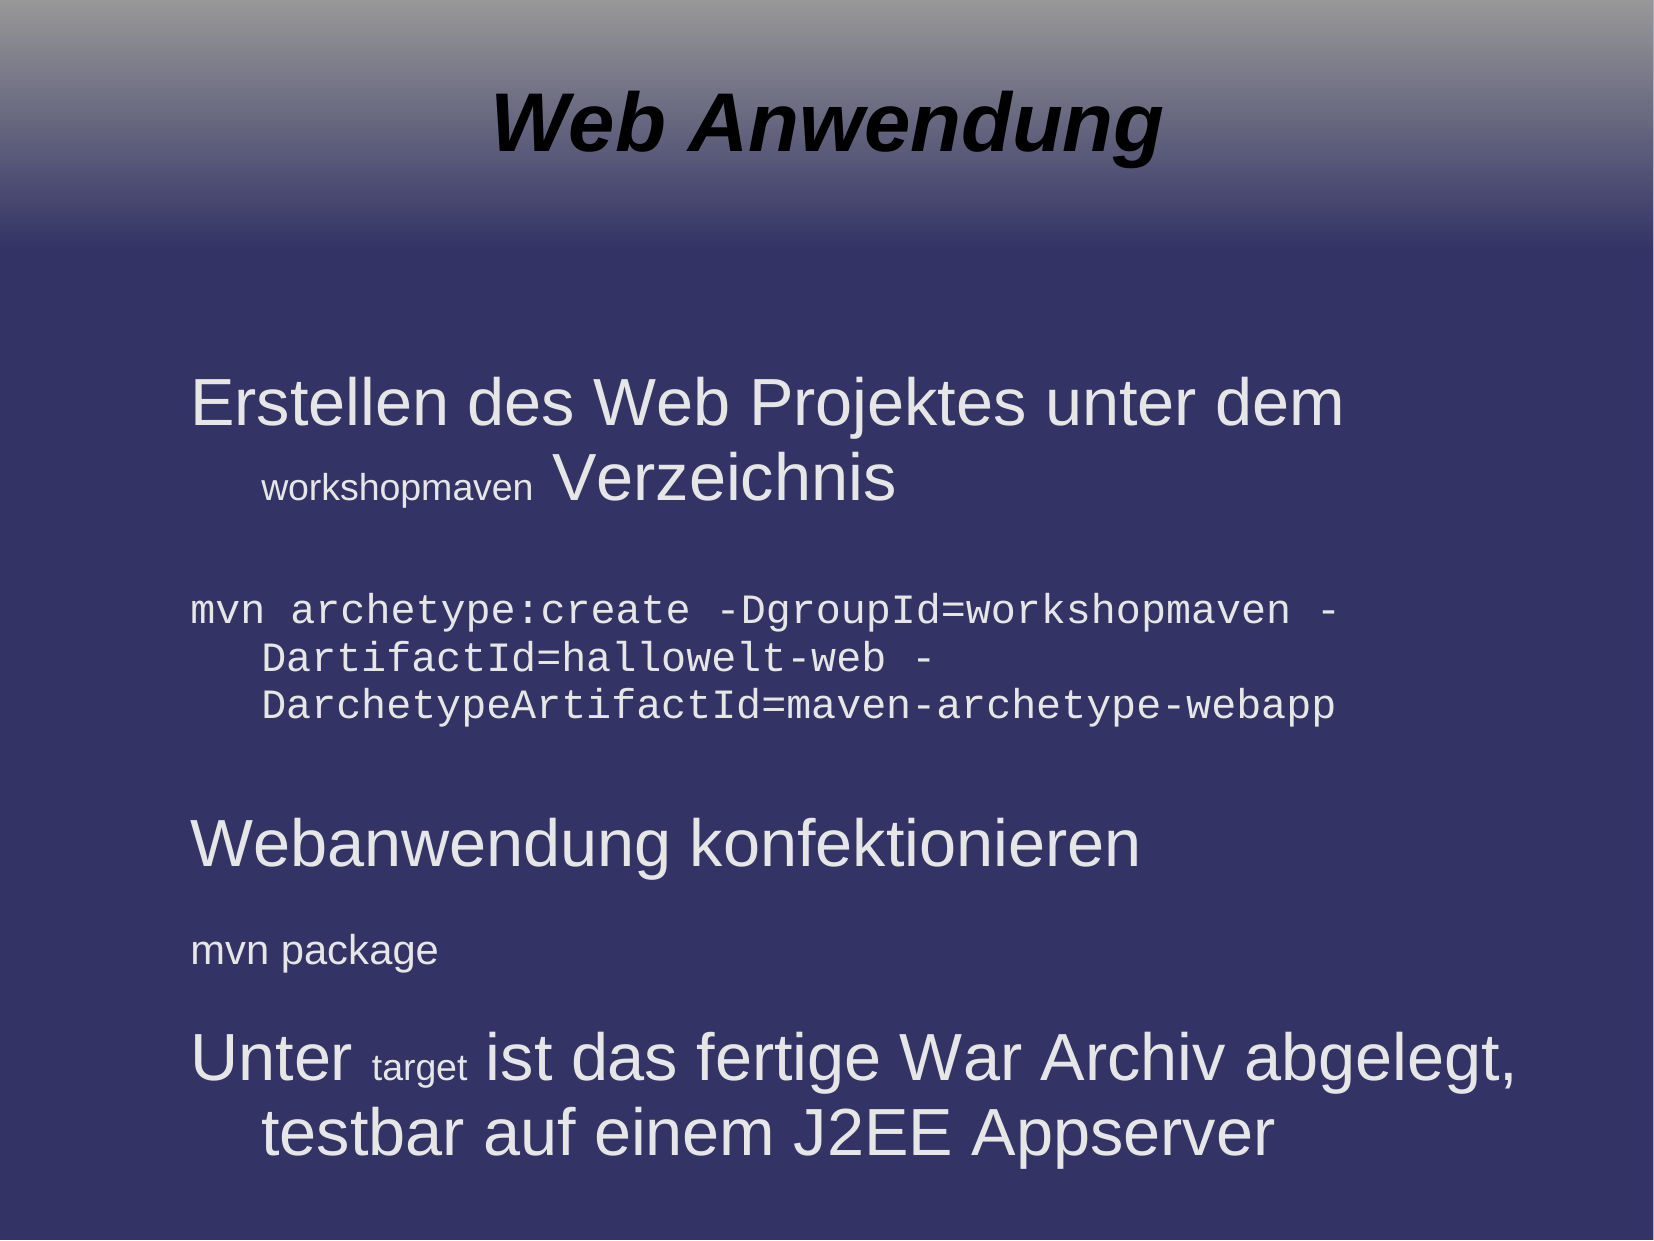

# Web Anwendung
Erstellen des Web Projektes unter dem
workshopmaven Verzeichnis
mvn archetype:create -DgroupId=workshopmaven -DartifactId=hallowelt-web -DarchetypeArtifactId=maven-archetype-webapp
Webanwendung konfektionieren
mvn package
Unter target ist das fertige War Archiv abgelegt, testbar auf einem J2EE Appserver